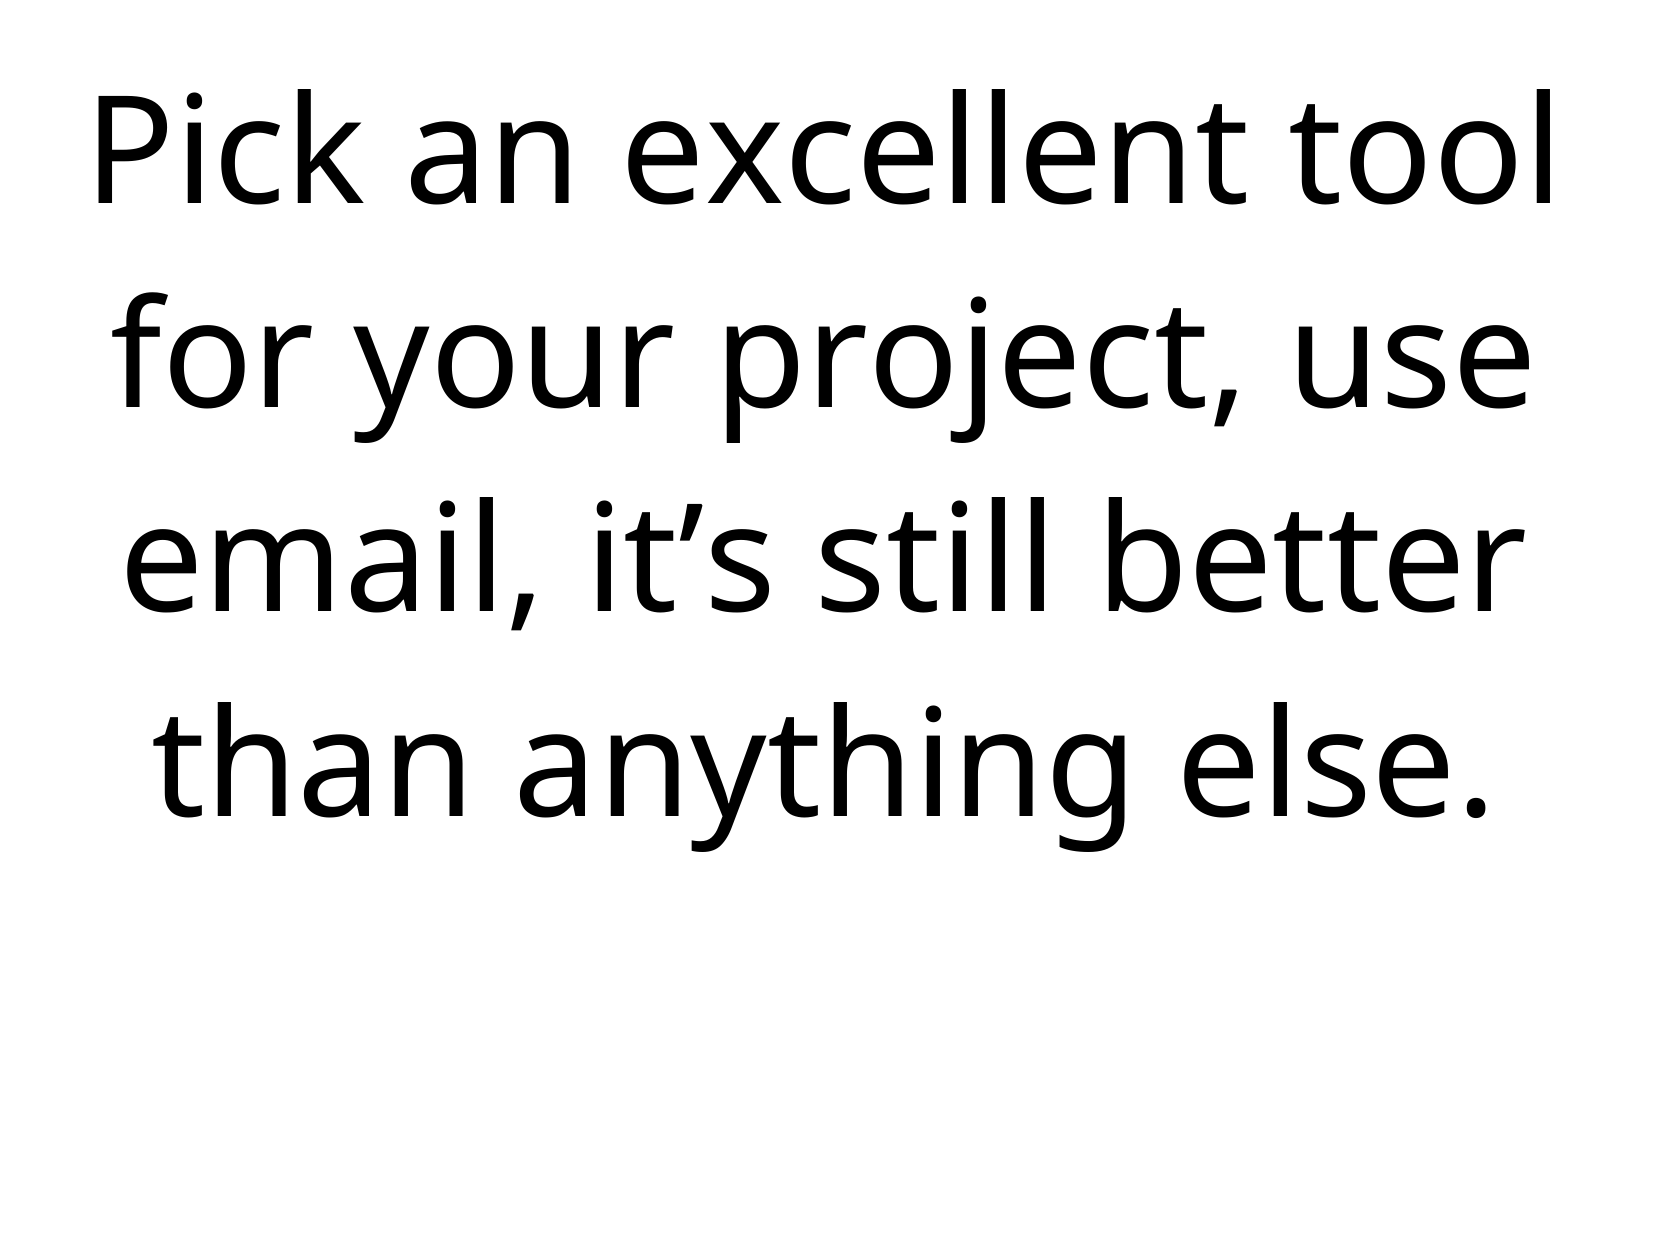

Pick an excellent tool for your project, use email, it’s still better than anything else.